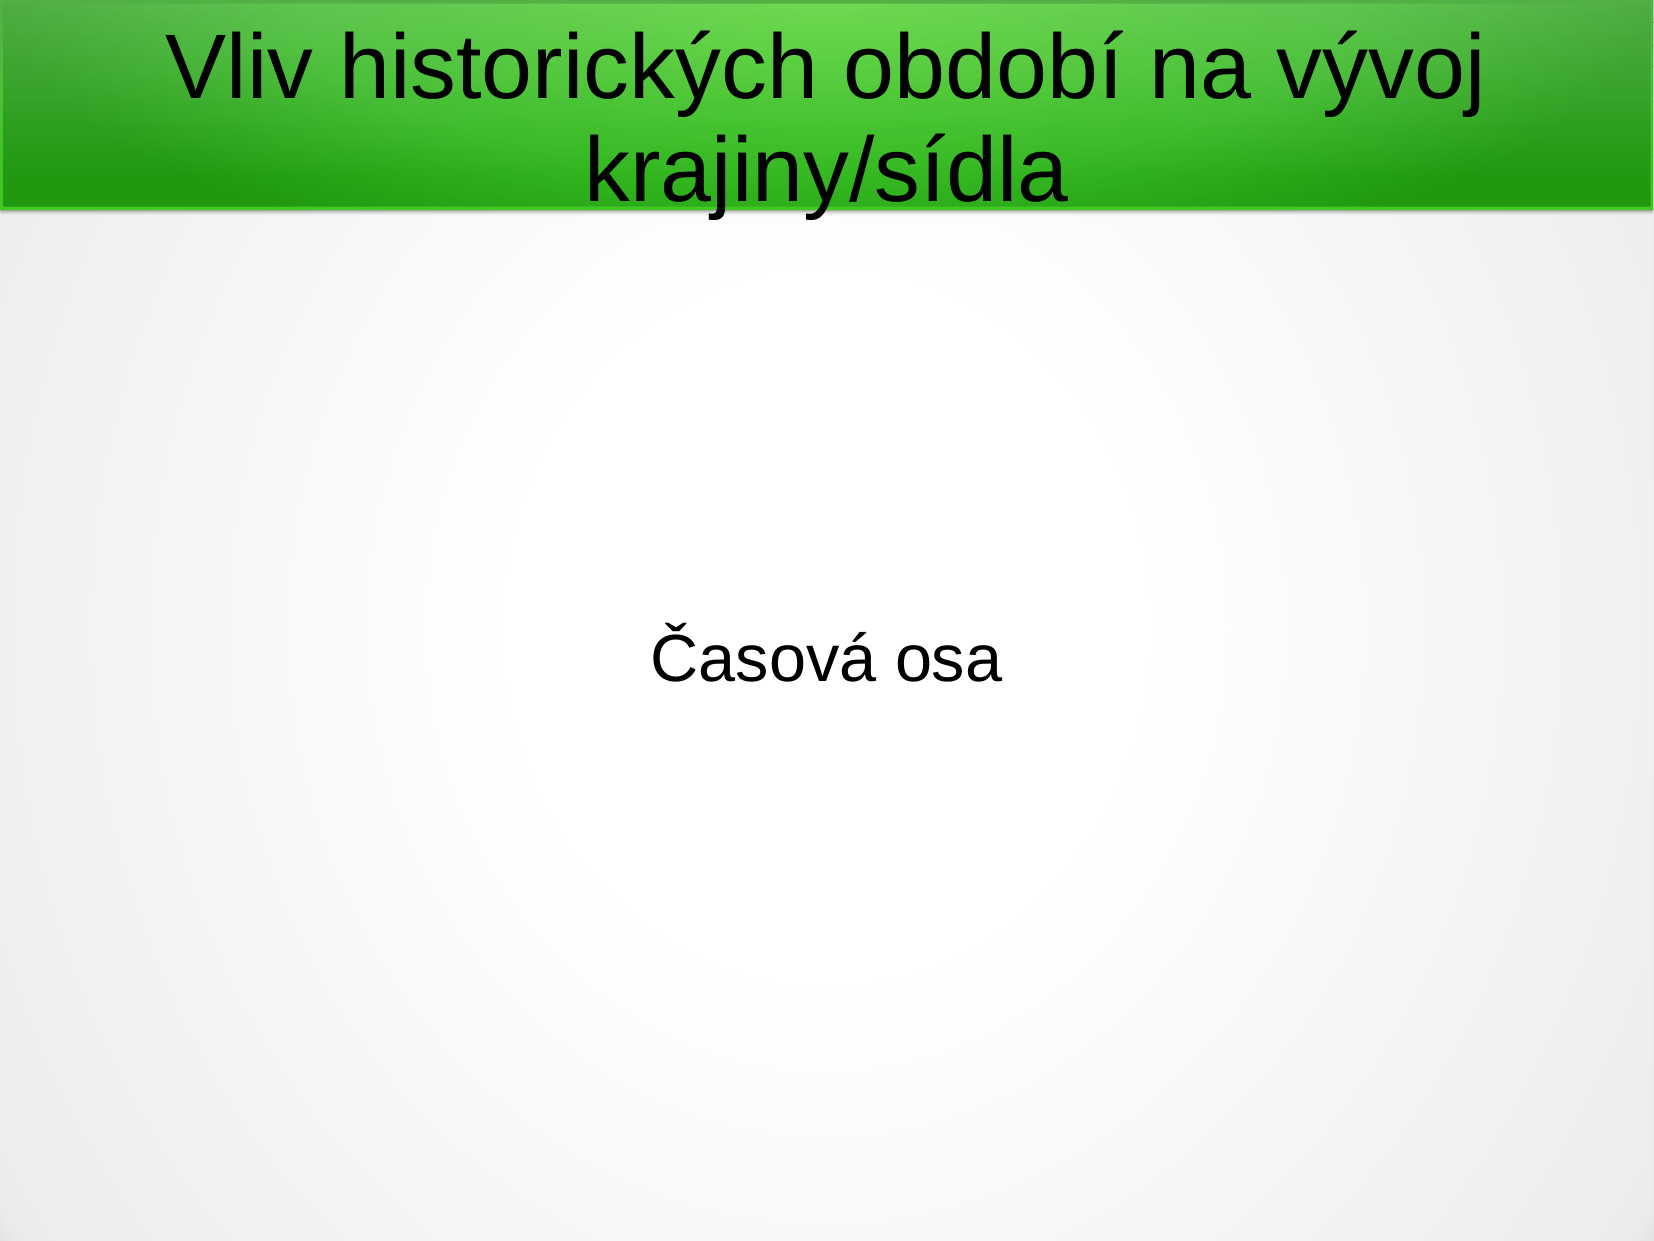

# Vliv historických období na vývoj krajiny/sídla
Časová osa